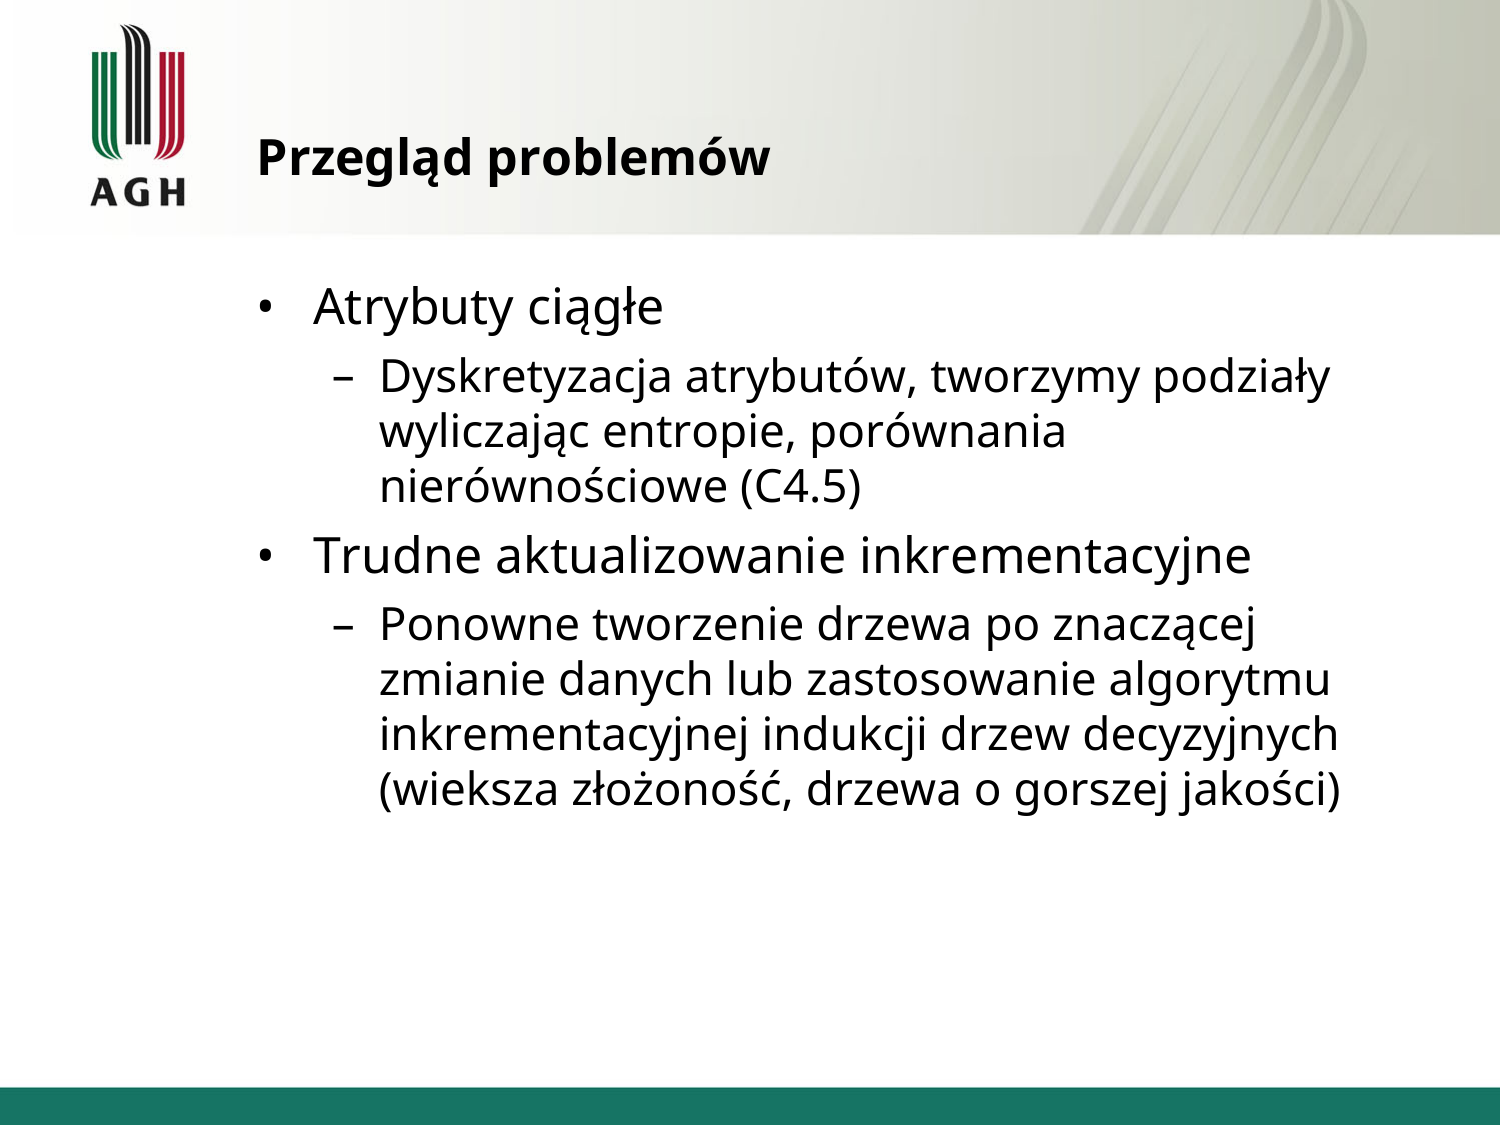

# Przegląd problemów
Atrybuty ciągłe
Dyskretyzacja atrybutów, tworzymy podziały wyliczając entropie, porównania nierównościowe (C4.5)
Trudne aktualizowanie inkrementacyjne
Ponowne tworzenie drzewa po znaczącej zmianie danych lub zastosowanie algorytmu inkrementacyjnej indukcji drzew decyzyjnych (wieksza złożoność, drzewa o gorszej jakości)